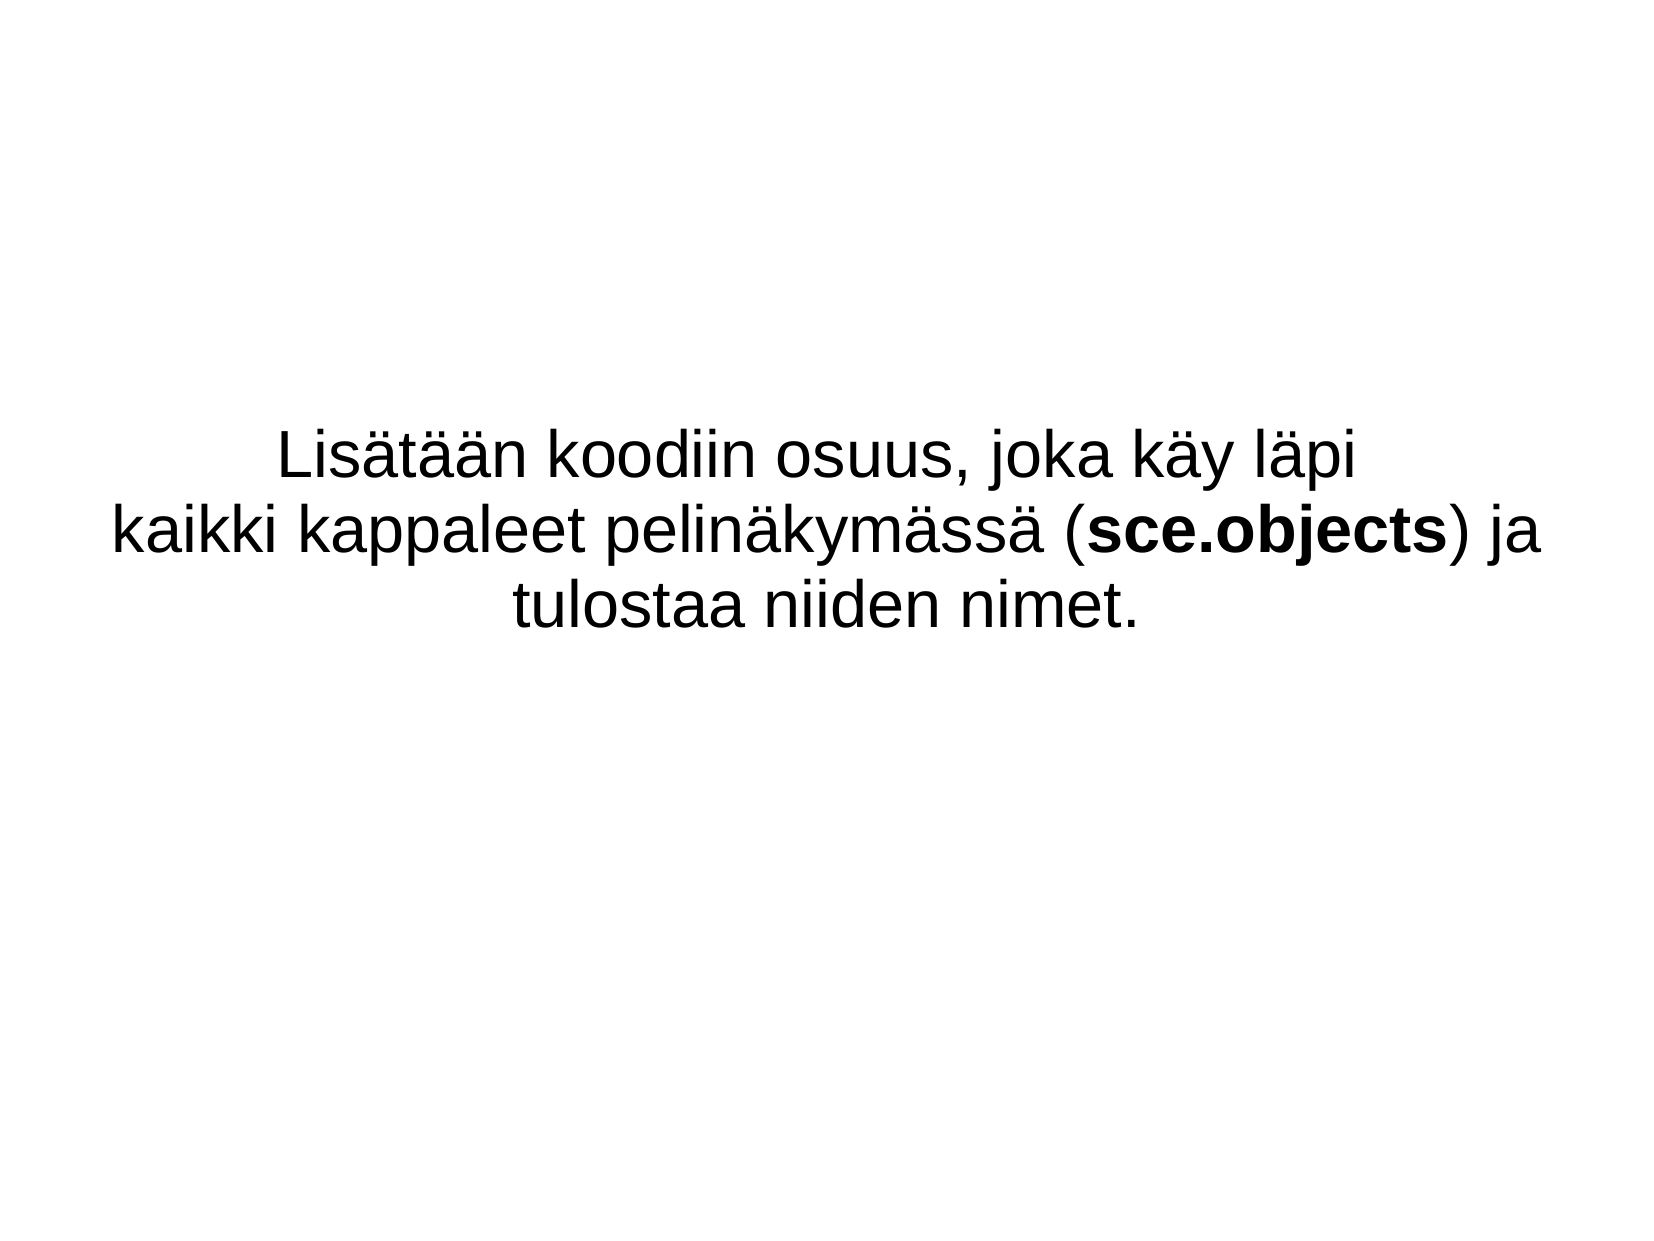

# Lisätään koodiin osuus, joka käy läpi
kaikki kappaleet pelinäkymässä (sce.objects) ja tulostaa niiden nimet.